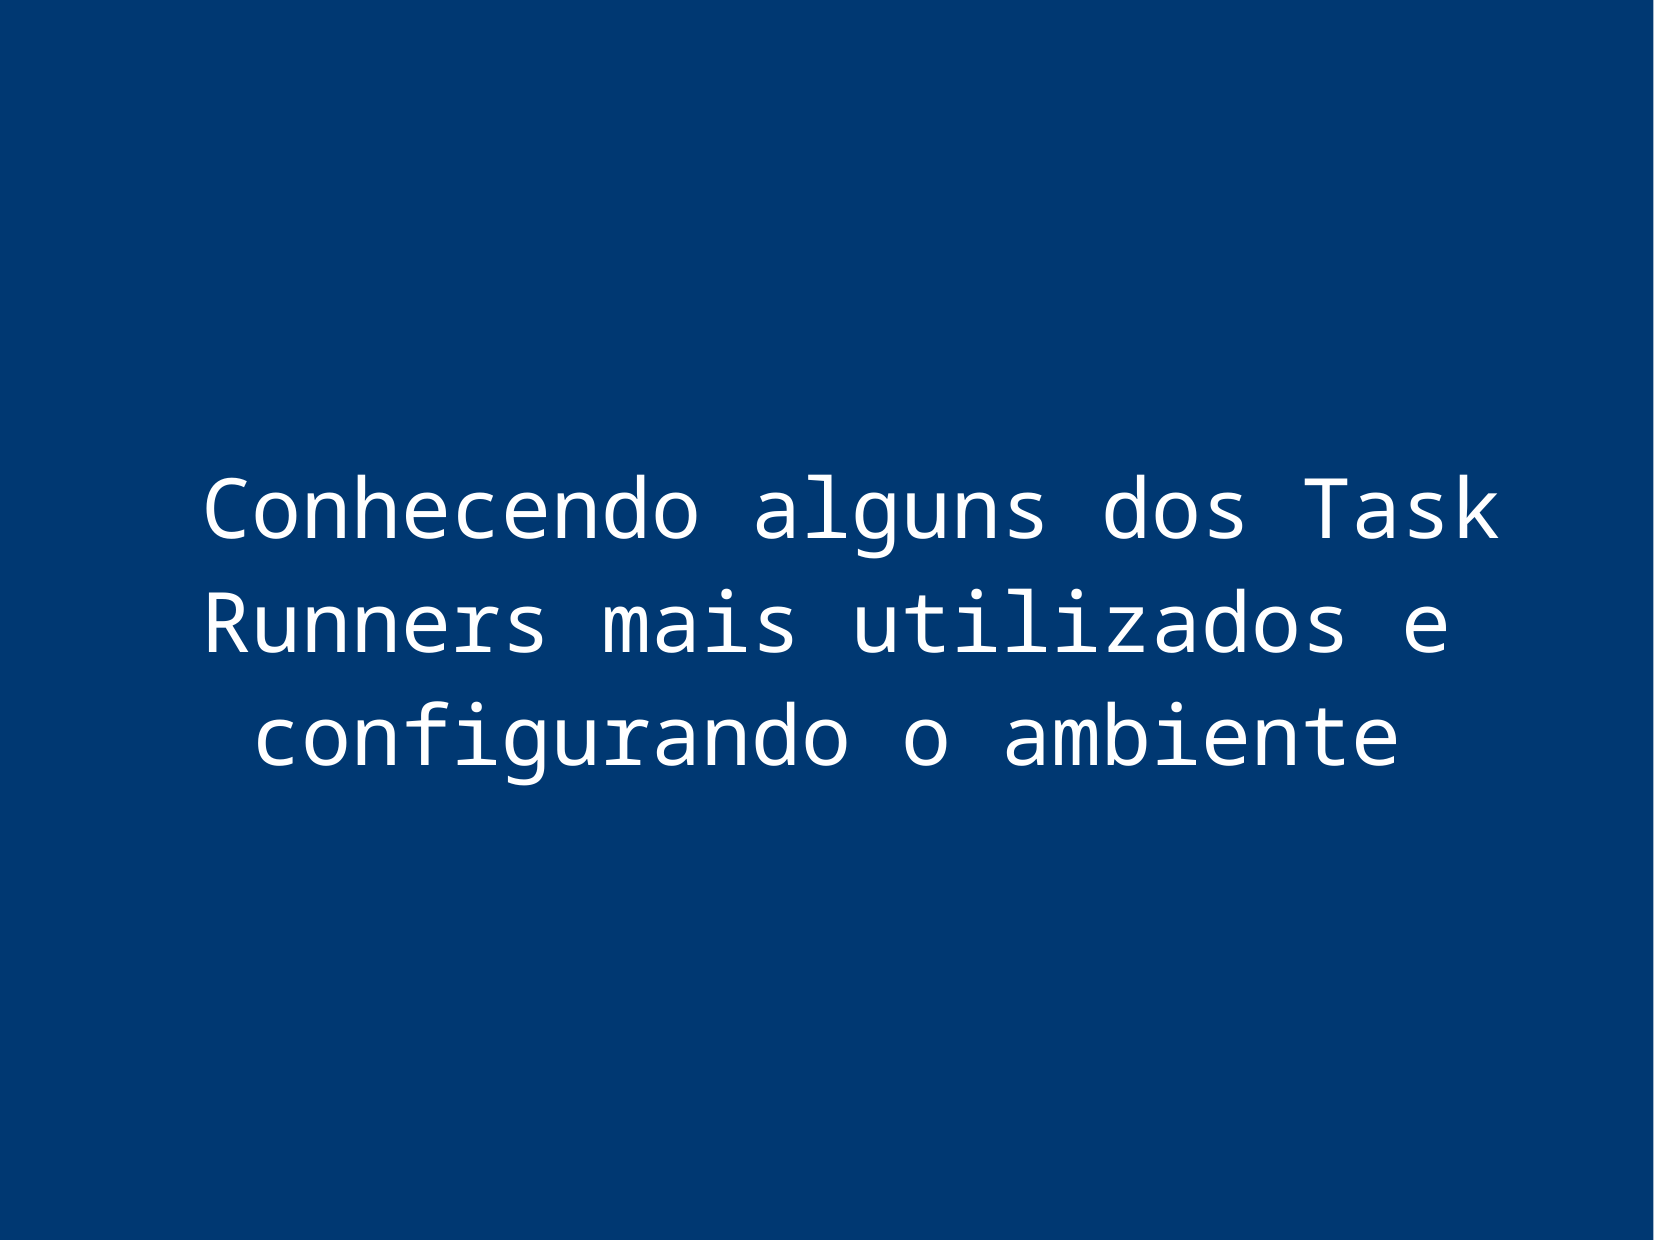

# Conhecendo alguns dos Task Runners mais utilizados e configurando o ambiente